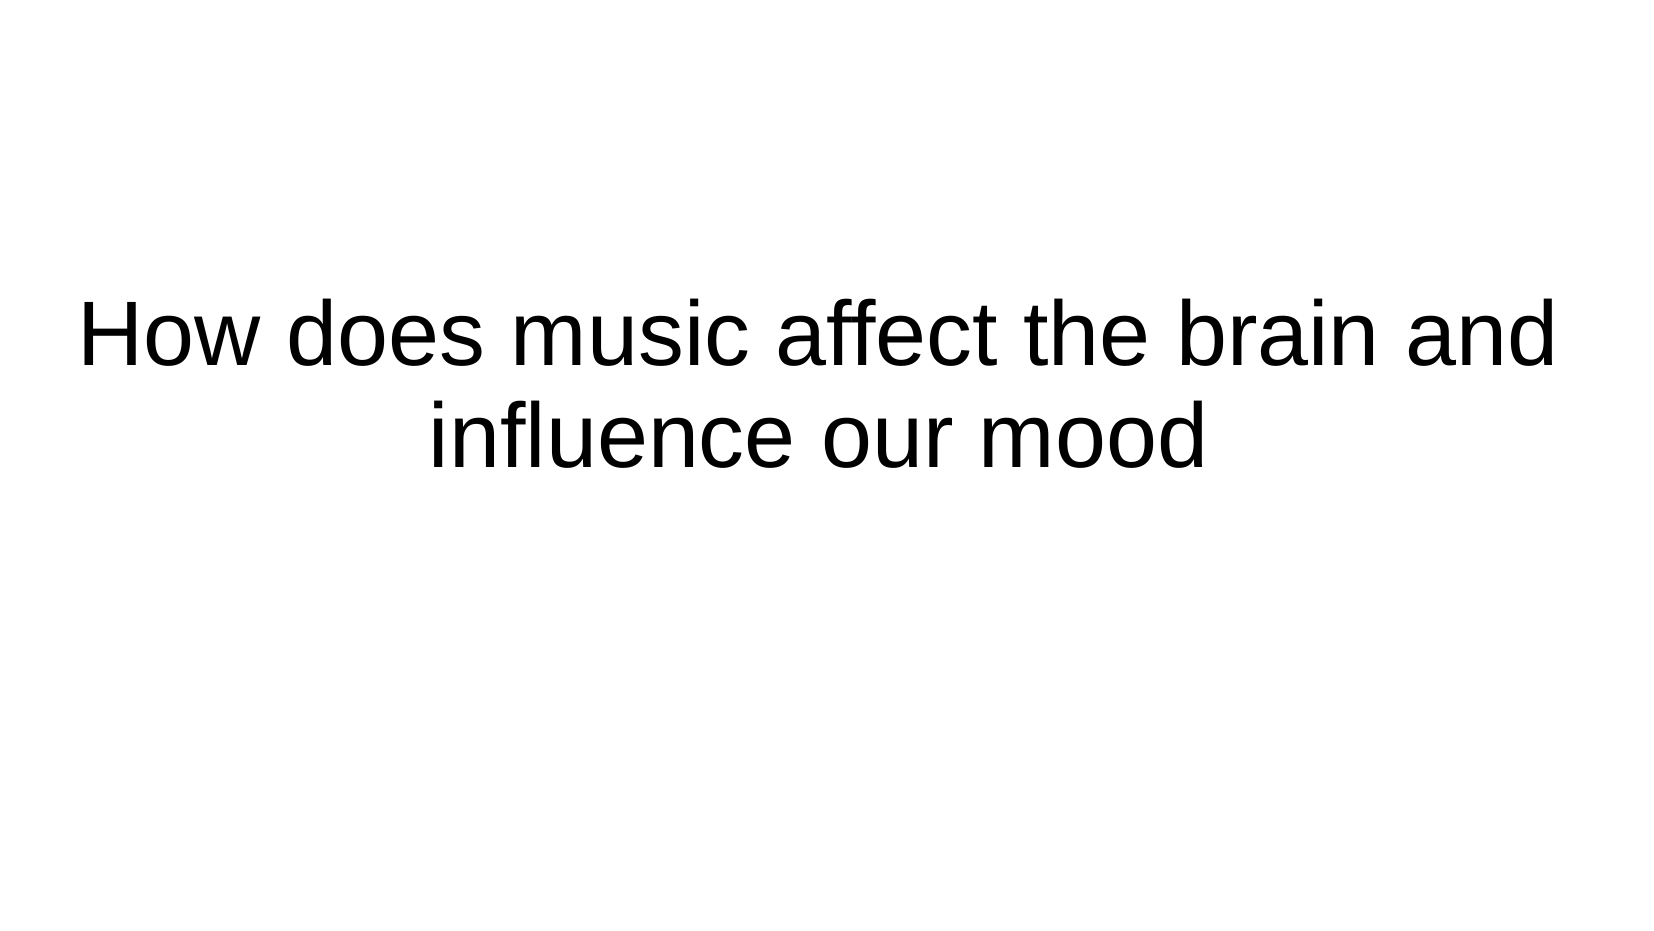

# How does music affect the brain and influence our mood